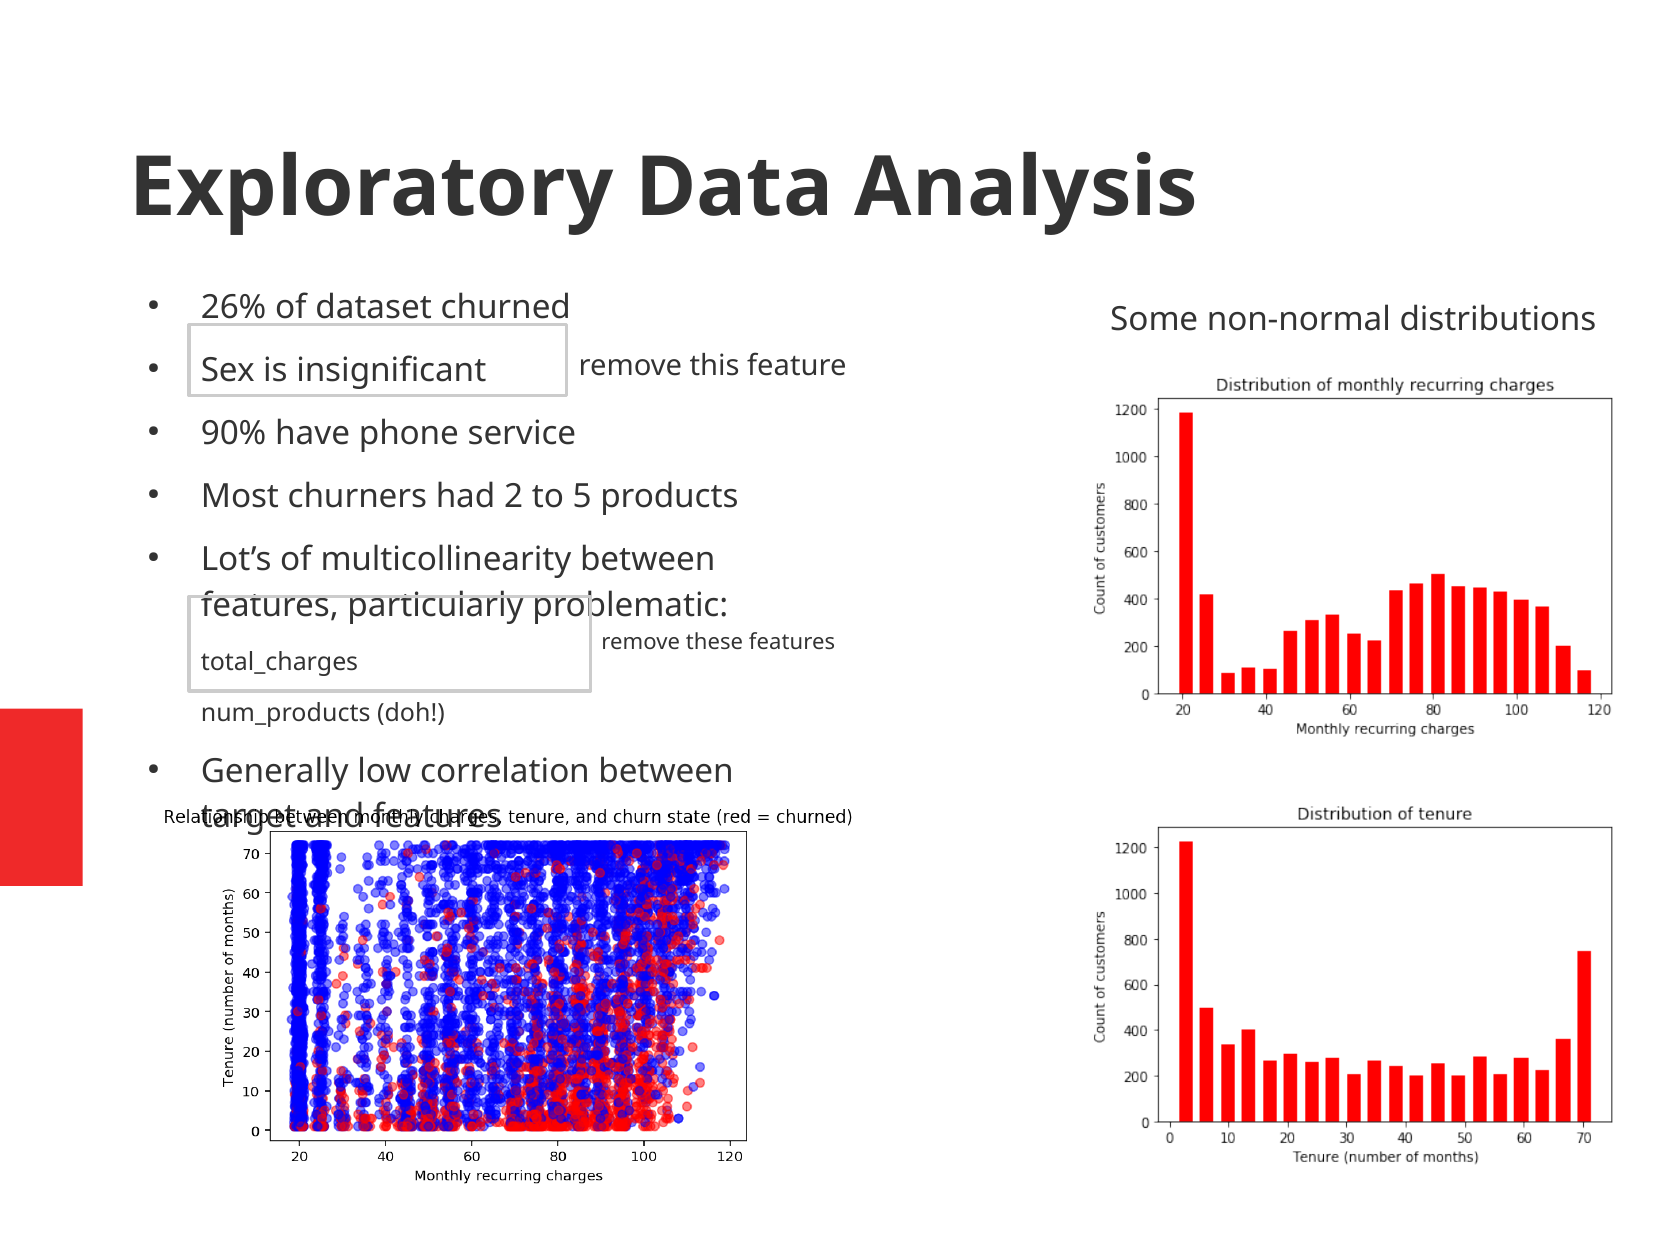

# Exploratory Data Analysis
26% of dataset churned
Sex is insignificant
90% have phone service
Most churners had 2 to 5 products
Lot’s of multicollinearity between features, particularly problematic:
total_charges
num_products (doh!)
Generally low correlation between target and features
Some non-normal distributions
remove this feature
remove these features